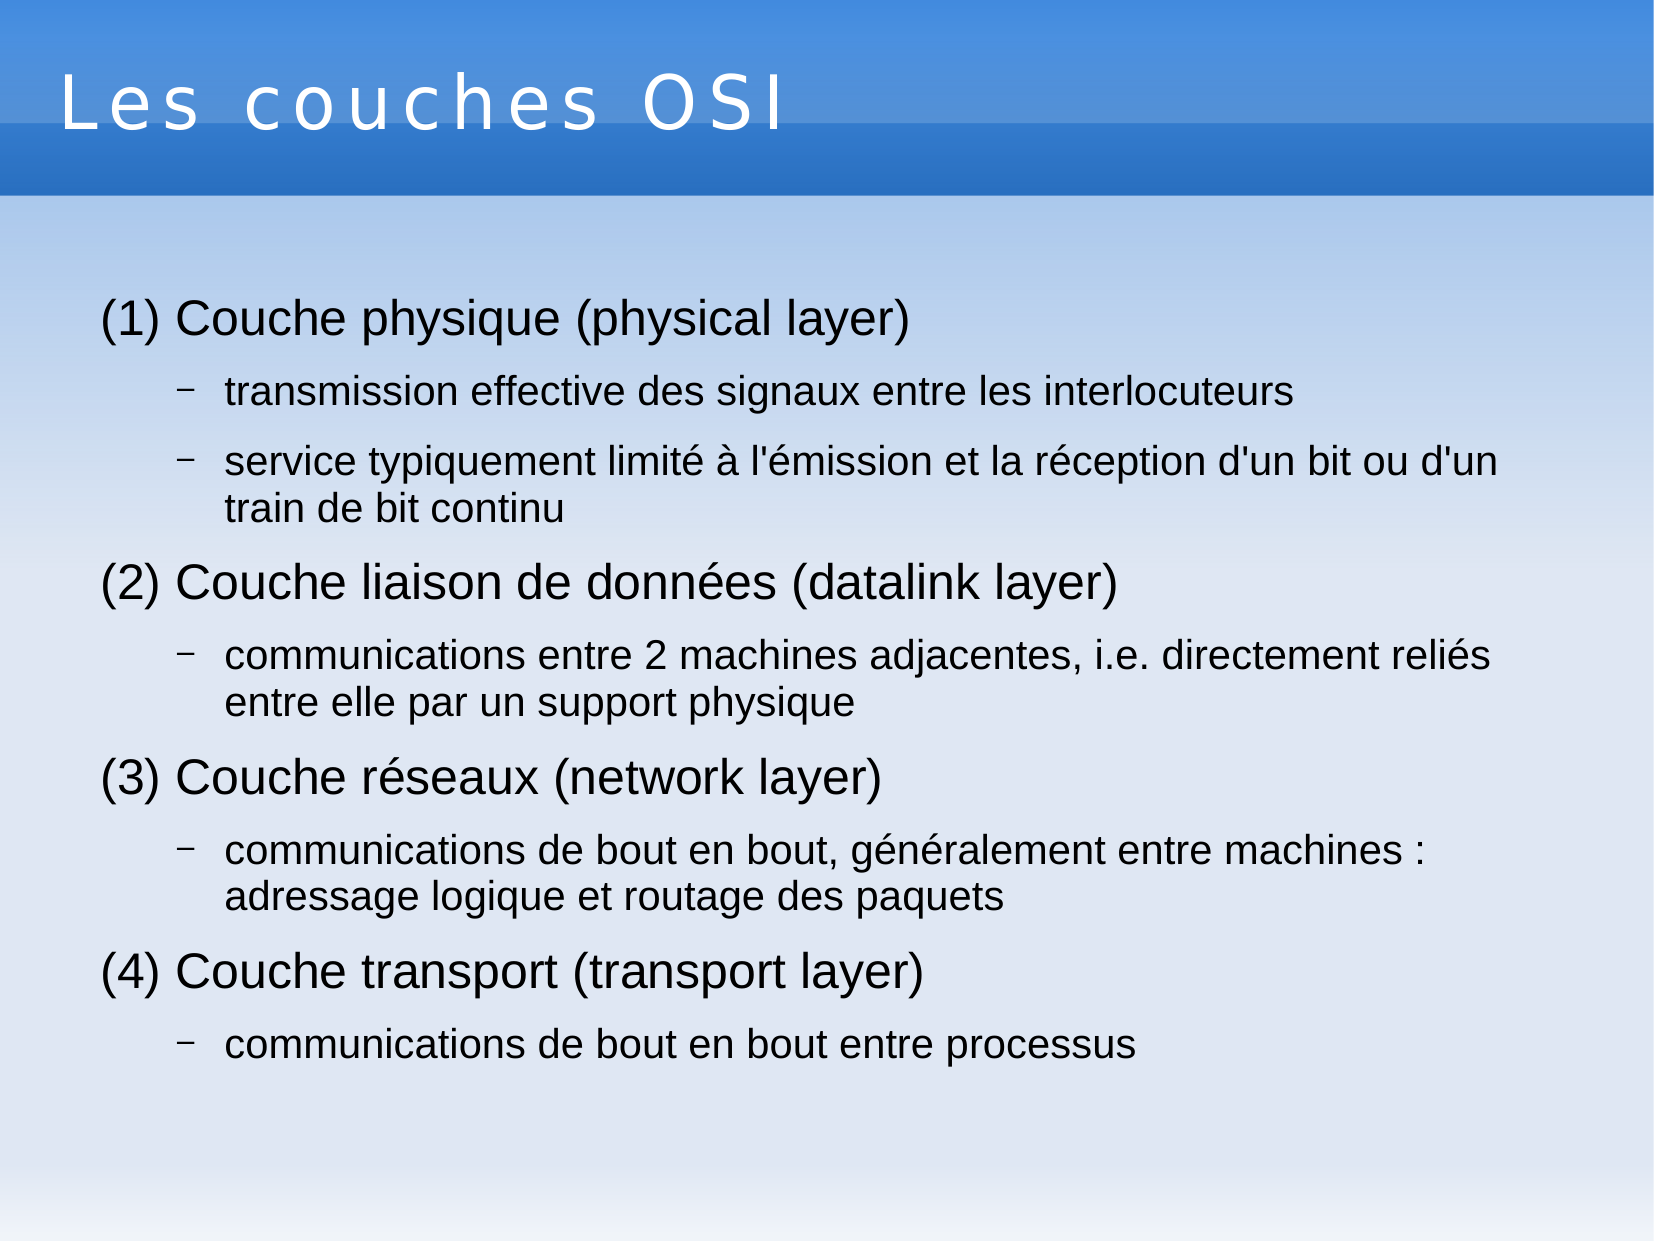

# Les couches OSI
(1) Couche physique (physical layer)
transmission effective des signaux entre les interlocuteurs
service typiquement limité à l'émission et la réception d'un bit ou d'un train de bit continu
(2) Couche liaison de données (datalink layer)
communications entre 2 machines adjacentes, i.e. directement reliés entre elle par un support physique
(3) Couche réseaux (network layer)
communications de bout en bout, généralement entre machines : adressage logique et routage des paquets
(4) Couche transport (transport layer)
communications de bout en bout entre processus